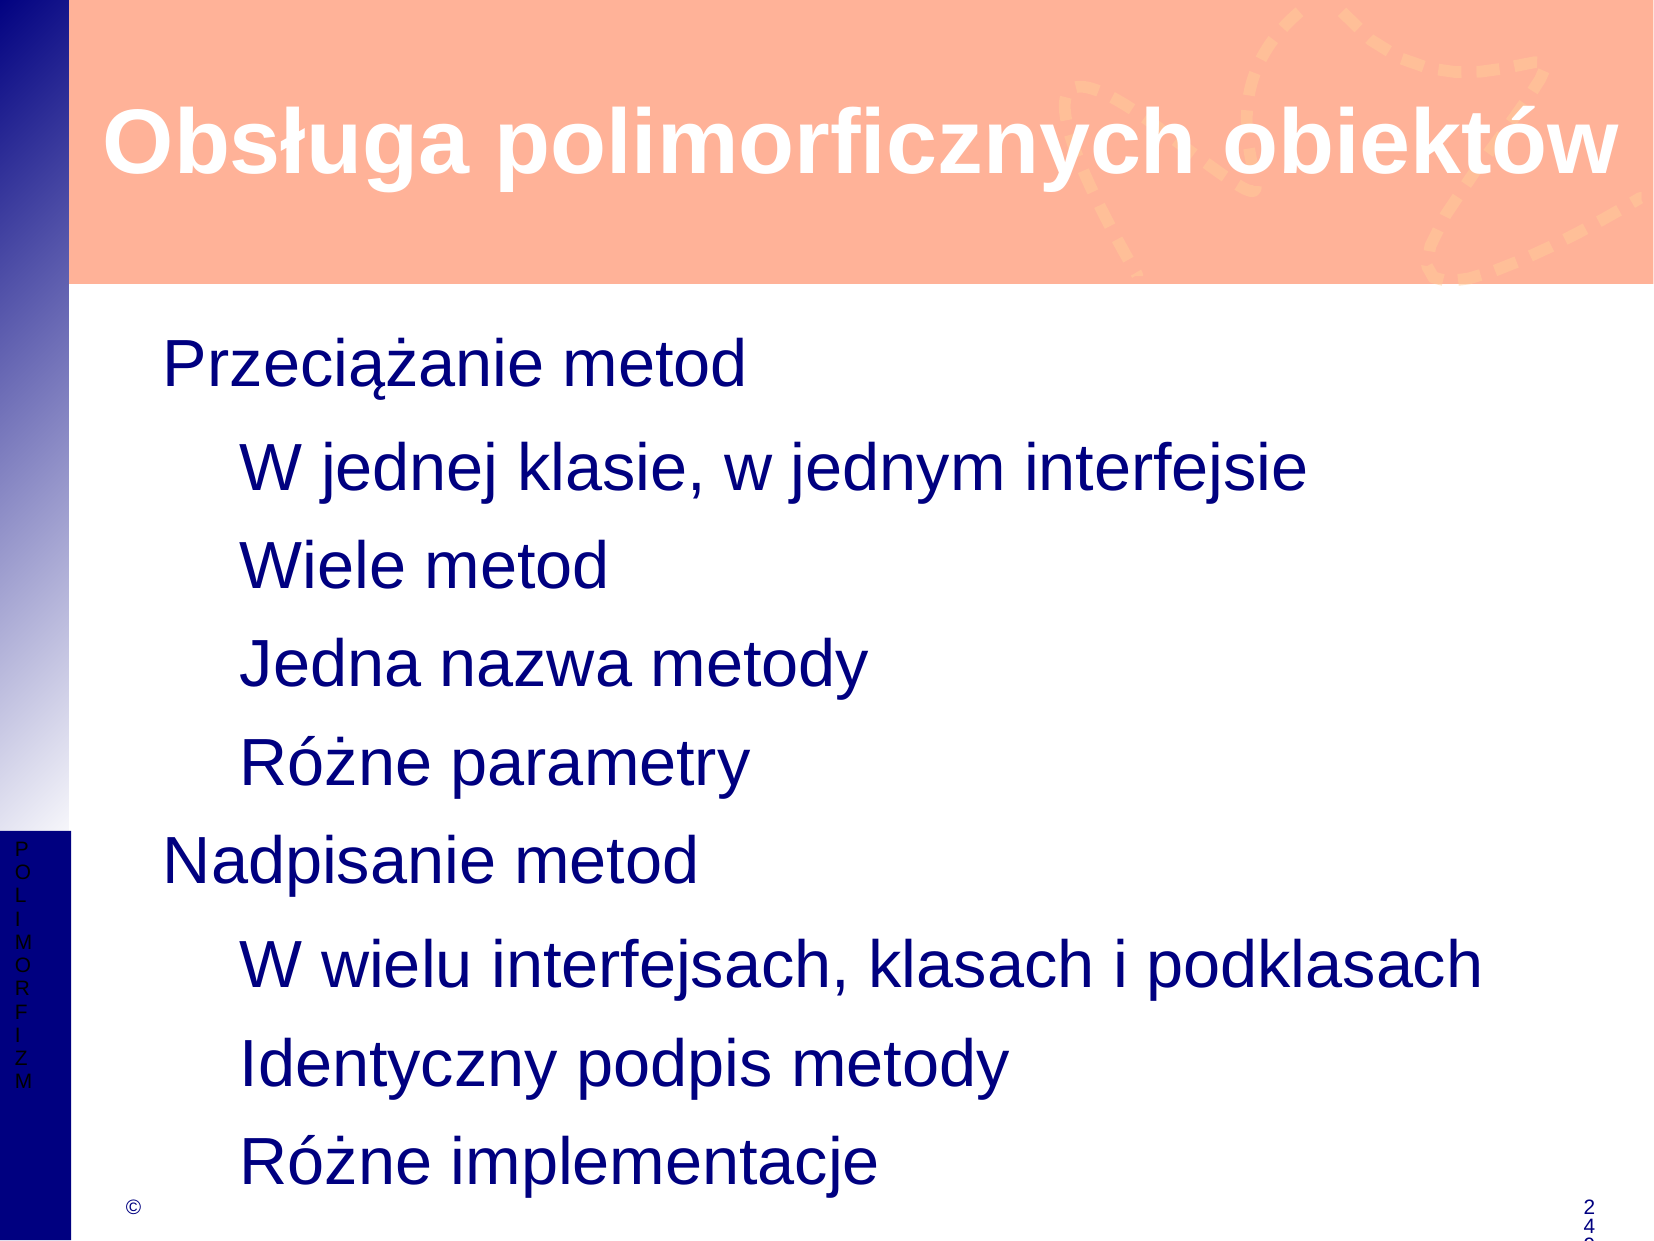

# Obsługa polimorficznych obiektów
Przeciążanie metod
W jednej klasie, w jednym interfejsie
Wiele metod
Jedna nazwa metody
Różne parametry
Nadpisanie metod
W wielu interfejsach, klasach i podklasach
Identyczny podpis metody
Różne implementacje
P
O
L
I
M
O
R
F
I
Z
M